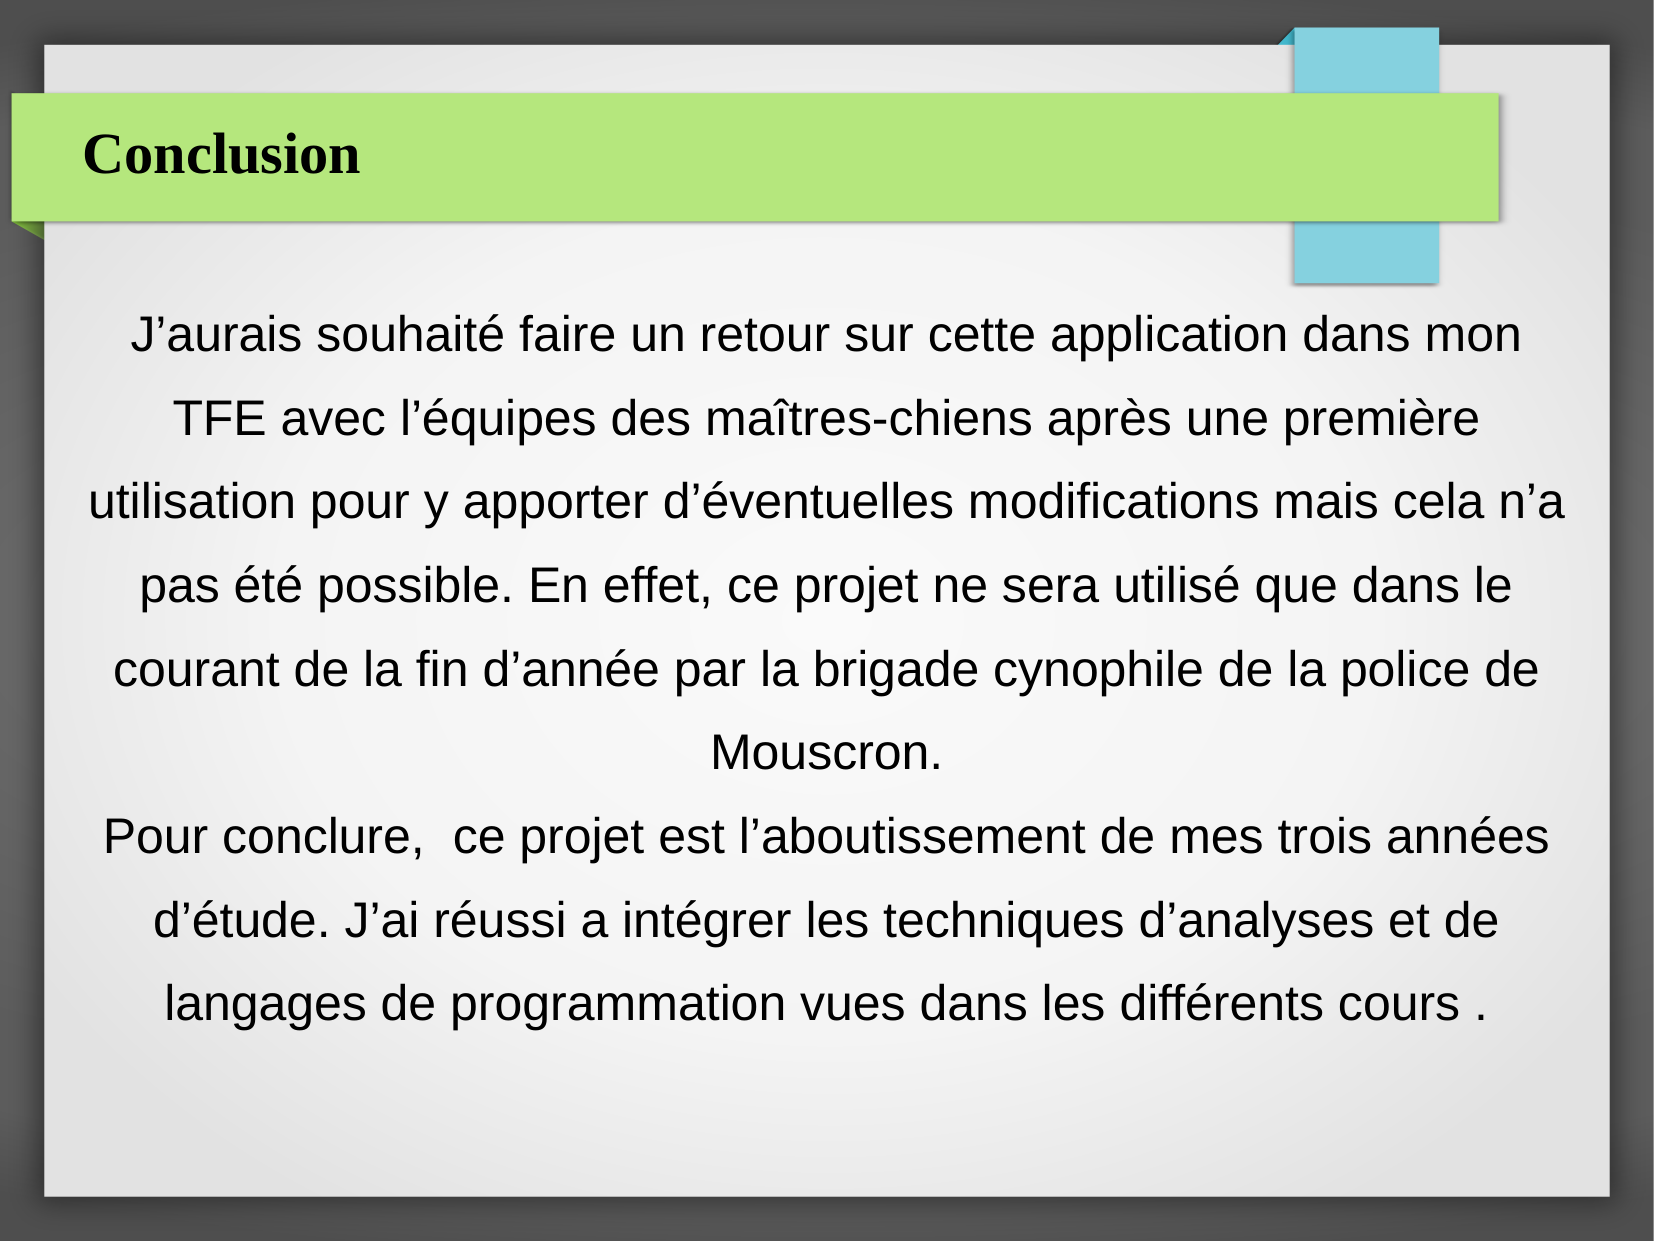

# Conclusion
J’aurais souhaité faire un retour sur cette application dans mon TFE avec l’équipes des maîtres-chiens après une première utilisation pour y apporter d’éventuelles modifications mais cela n’a pas été possible. En effet, ce projet ne sera utilisé que dans le courant de la fin d’année par la brigade cynophile de la police de Mouscron.
Pour conclure, ce projet est l’aboutissement de mes trois années d’étude. J’ai réussi a intégrer les techniques d’analyses et de langages de programmation vues dans les différents cours .